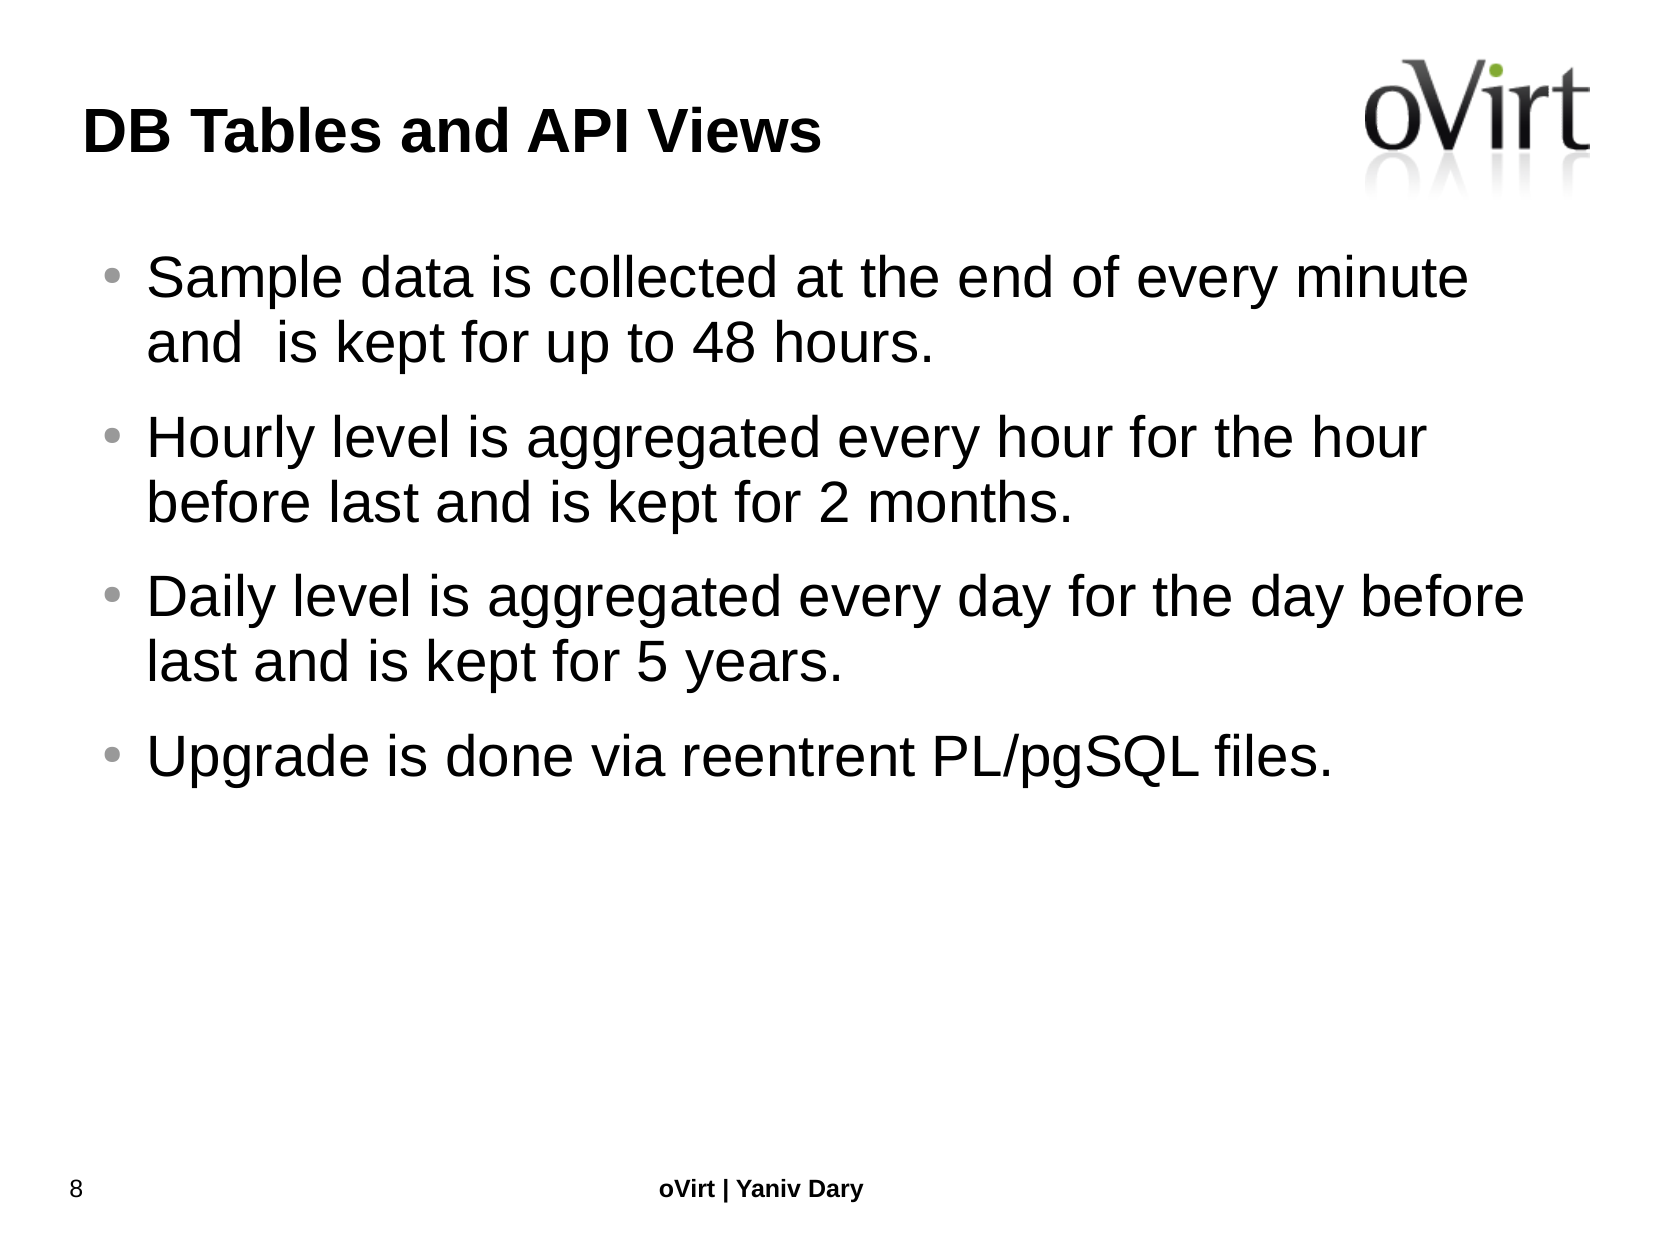

# DB Tables and API Views
Sample data is collected at the end of every minute and is kept for up to 48 hours.
Hourly level is aggregated every hour for the hour before last and is kept for 2 months.
Daily level is aggregated every day for the day before last and is kept for 5 years.
Upgrade is done via reentrent PL/pgSQL files.